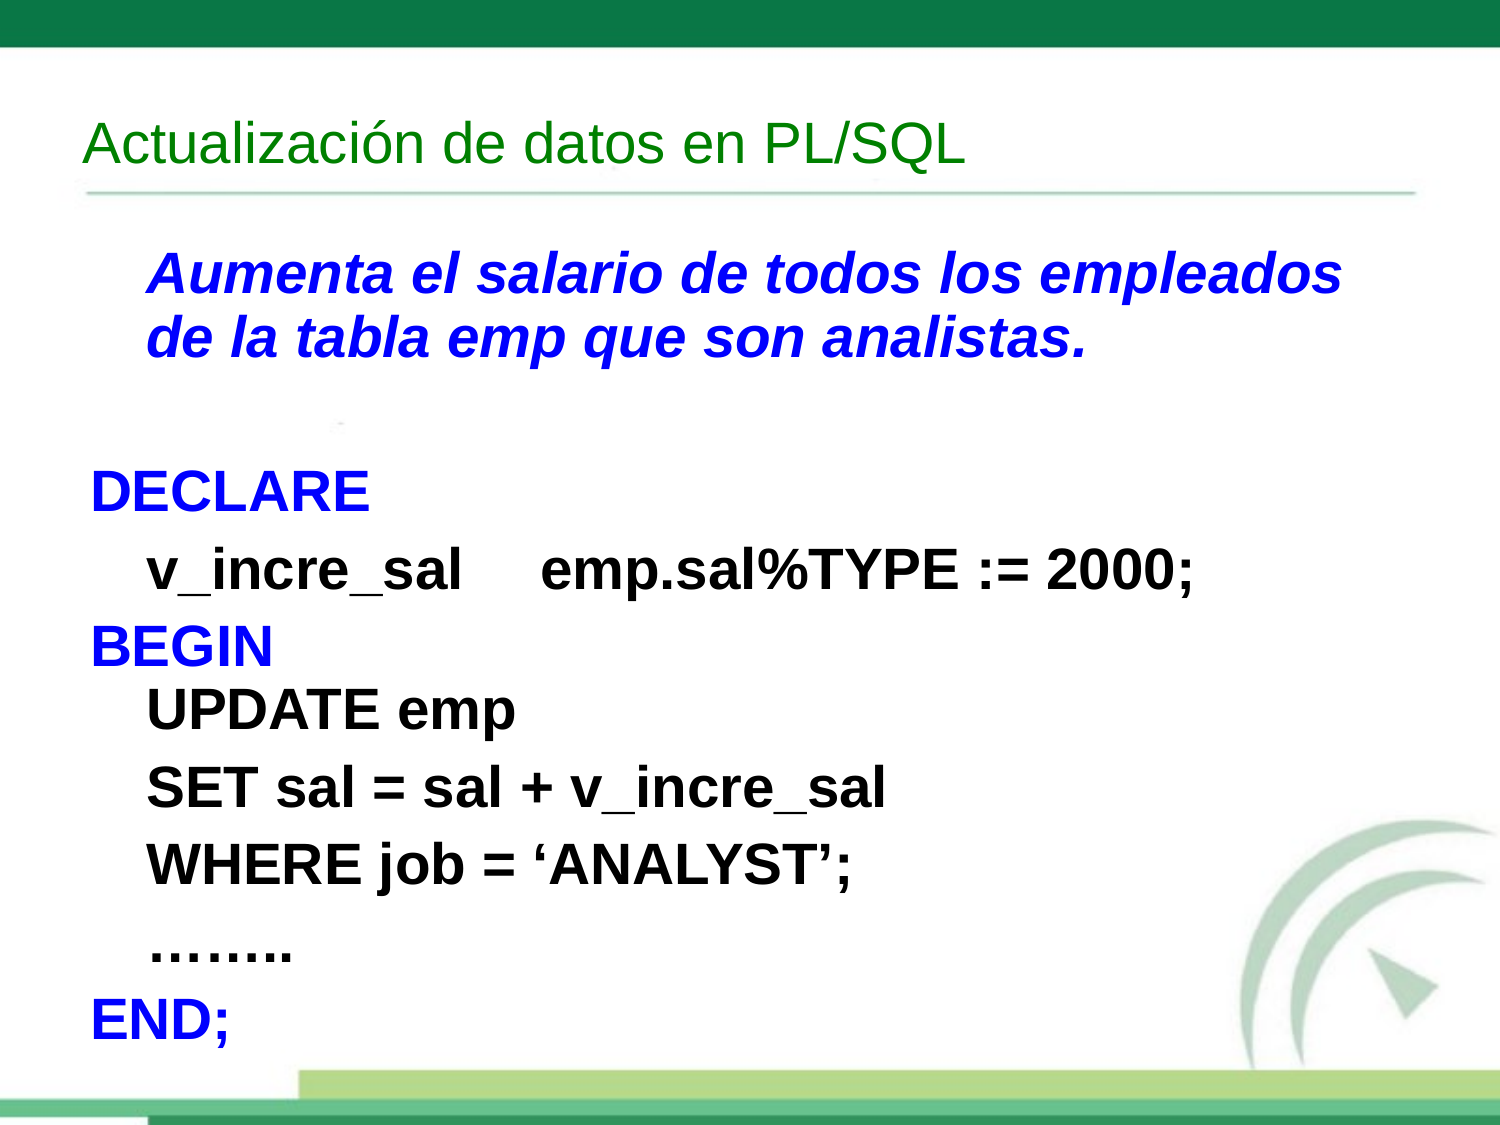

# Actualización de datos en PL/SQL
	Aumenta el salario de todos los empleados de la tabla emp que son analistas.
DECLARE
	v_incre_sal	emp.sal%TYPE := 2000;
BEGIN
UPDATE emp
	SET sal = sal + v_incre_sal
	WHERE job = ‘ANALYST’;
	……..
END;